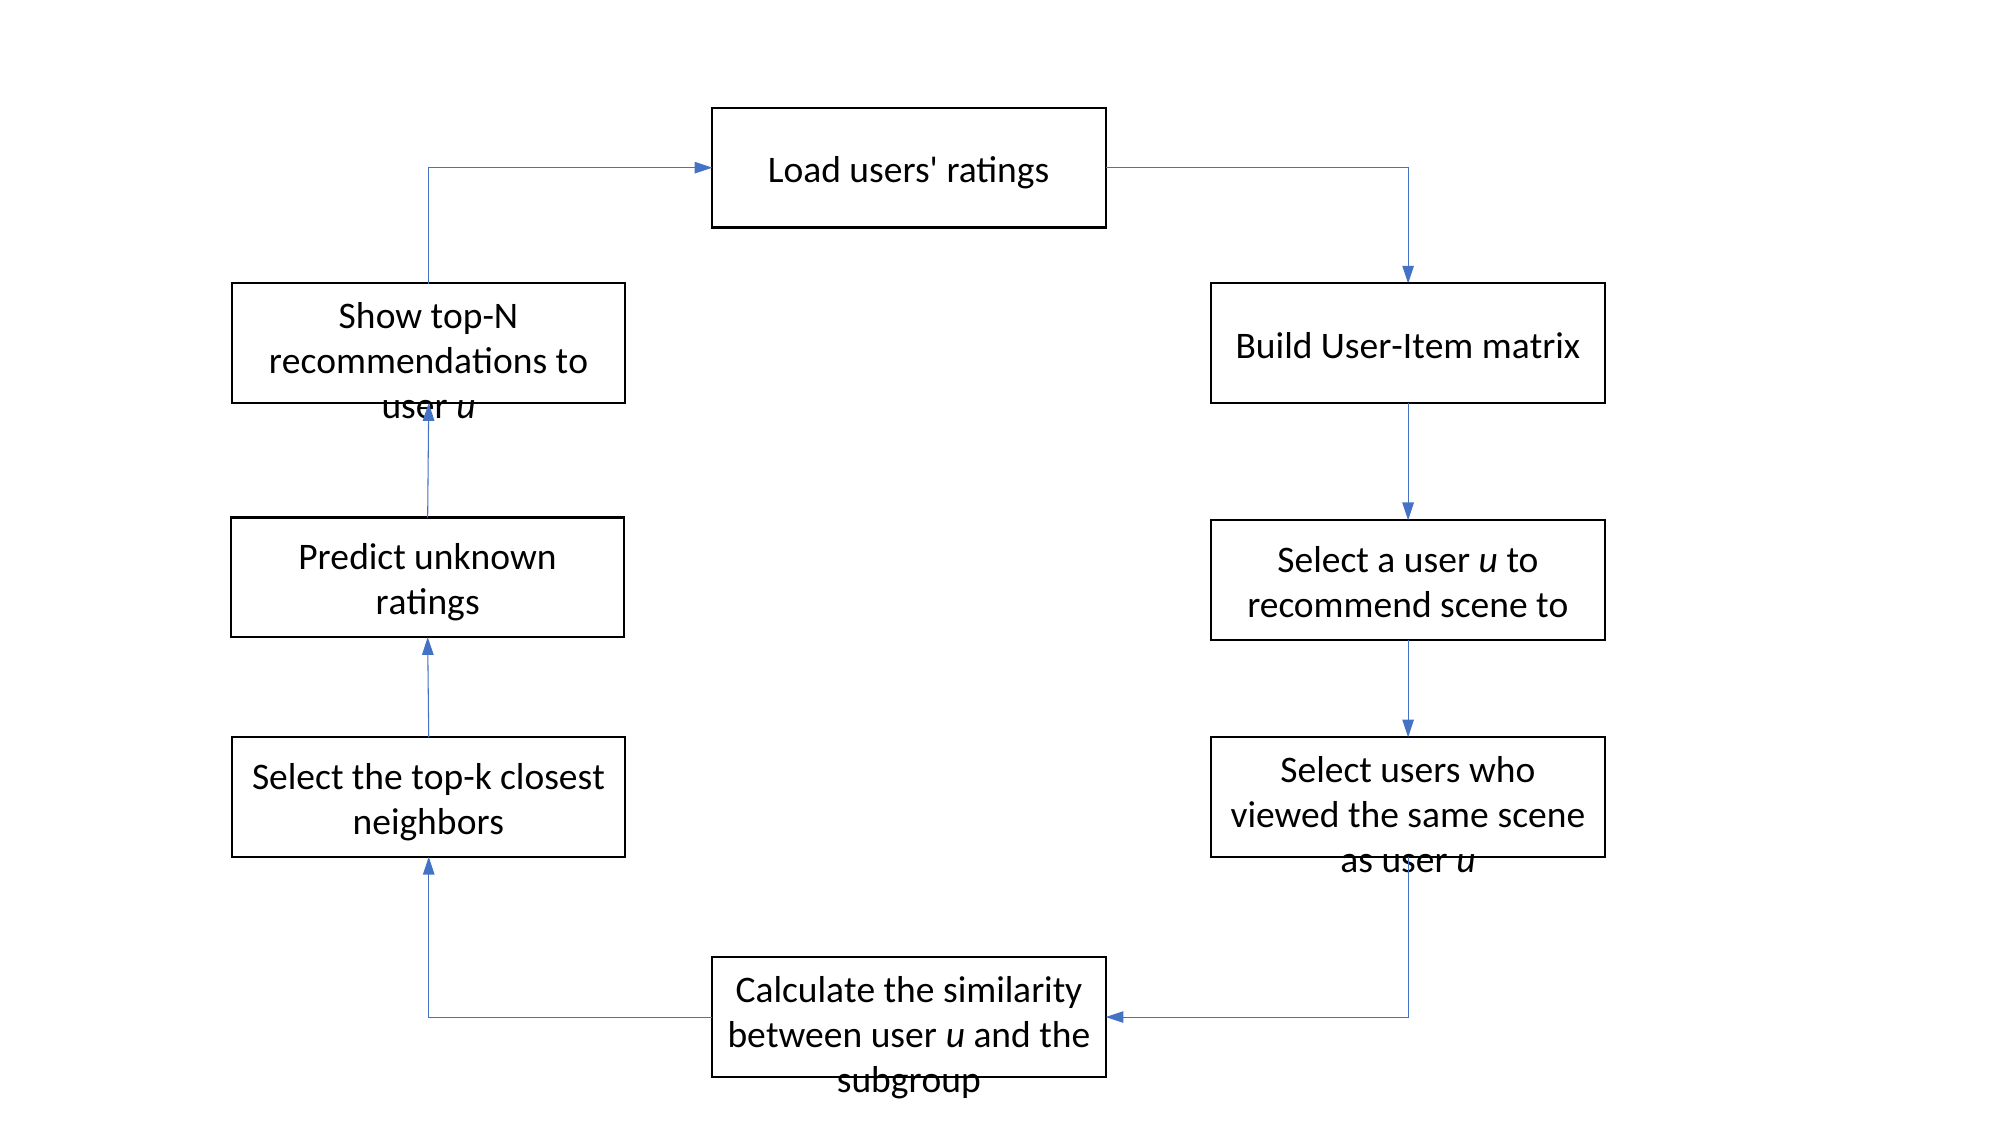

Load users' ratings
Show top-N recommendations to user u
Build User-Item matrix
Predict unknown ratings
Select a user u to recommend scene to
Select the top-k closest neighbors
Select users who viewed the same scene as user u
Calculate the similarity between user u and the subgroup